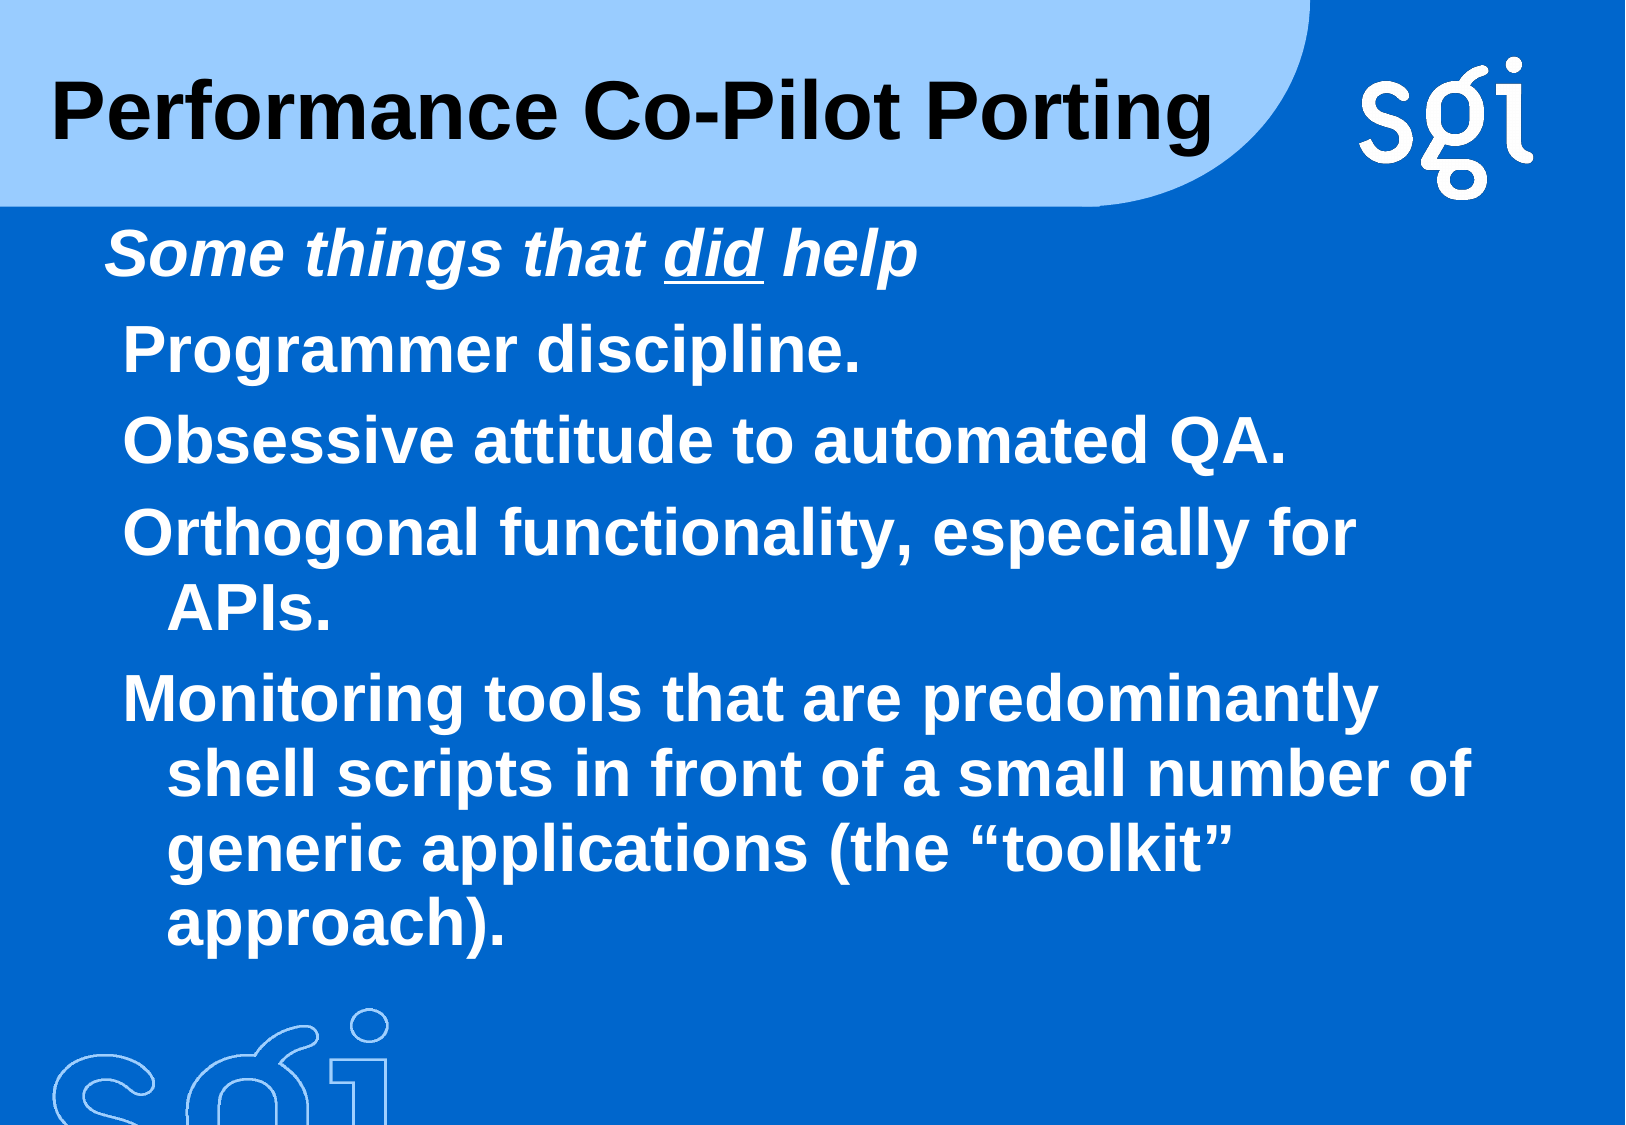

# Performance Co-Pilot Porting
Some things that did help
Programmer discipline.
Obsessive attitude to automated QA.
Orthogonal functionality, especially for APIs.
Monitoring tools that are predominantly shell scripts in front of a small number of generic applications (the “toolkit” approach).